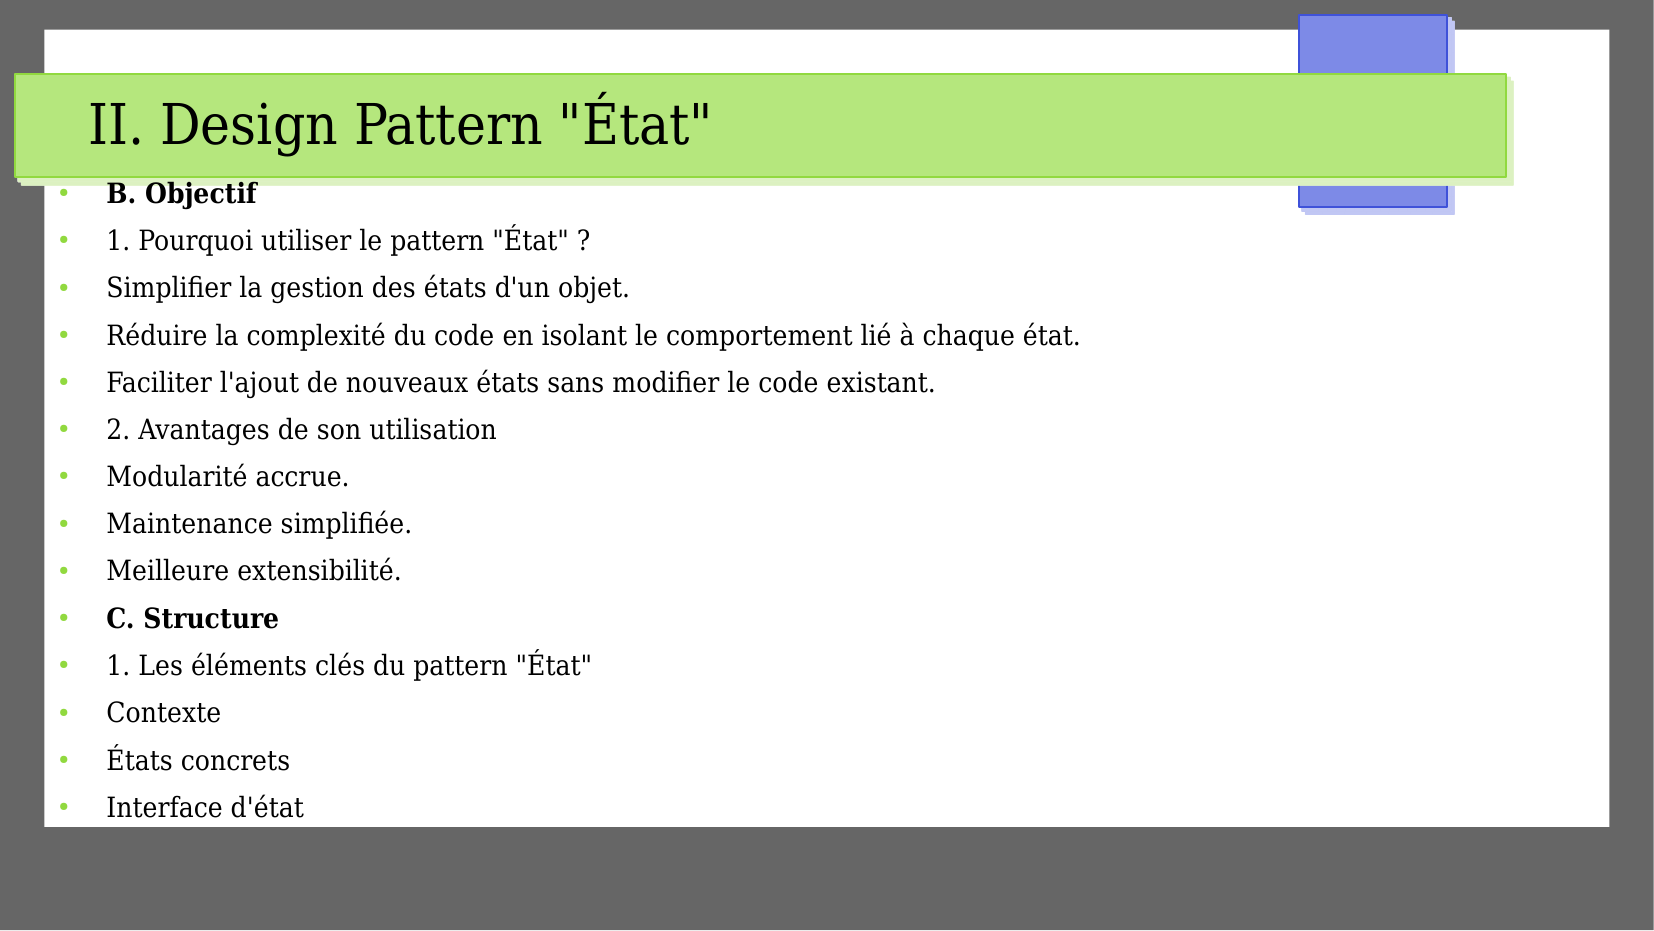

# II. Design Pattern "État"
B. Objectif
1. Pourquoi utiliser le pattern "État" ?
Simplifier la gestion des états d'un objet.
Réduire la complexité du code en isolant le comportement lié à chaque état.
Faciliter l'ajout de nouveaux états sans modifier le code existant.
2. Avantages de son utilisation
Modularité accrue.
Maintenance simplifiée.
Meilleure extensibilité.
C. Structure
1. Les éléments clés du pattern "État"
Contexte
États concrets
Interface d'état